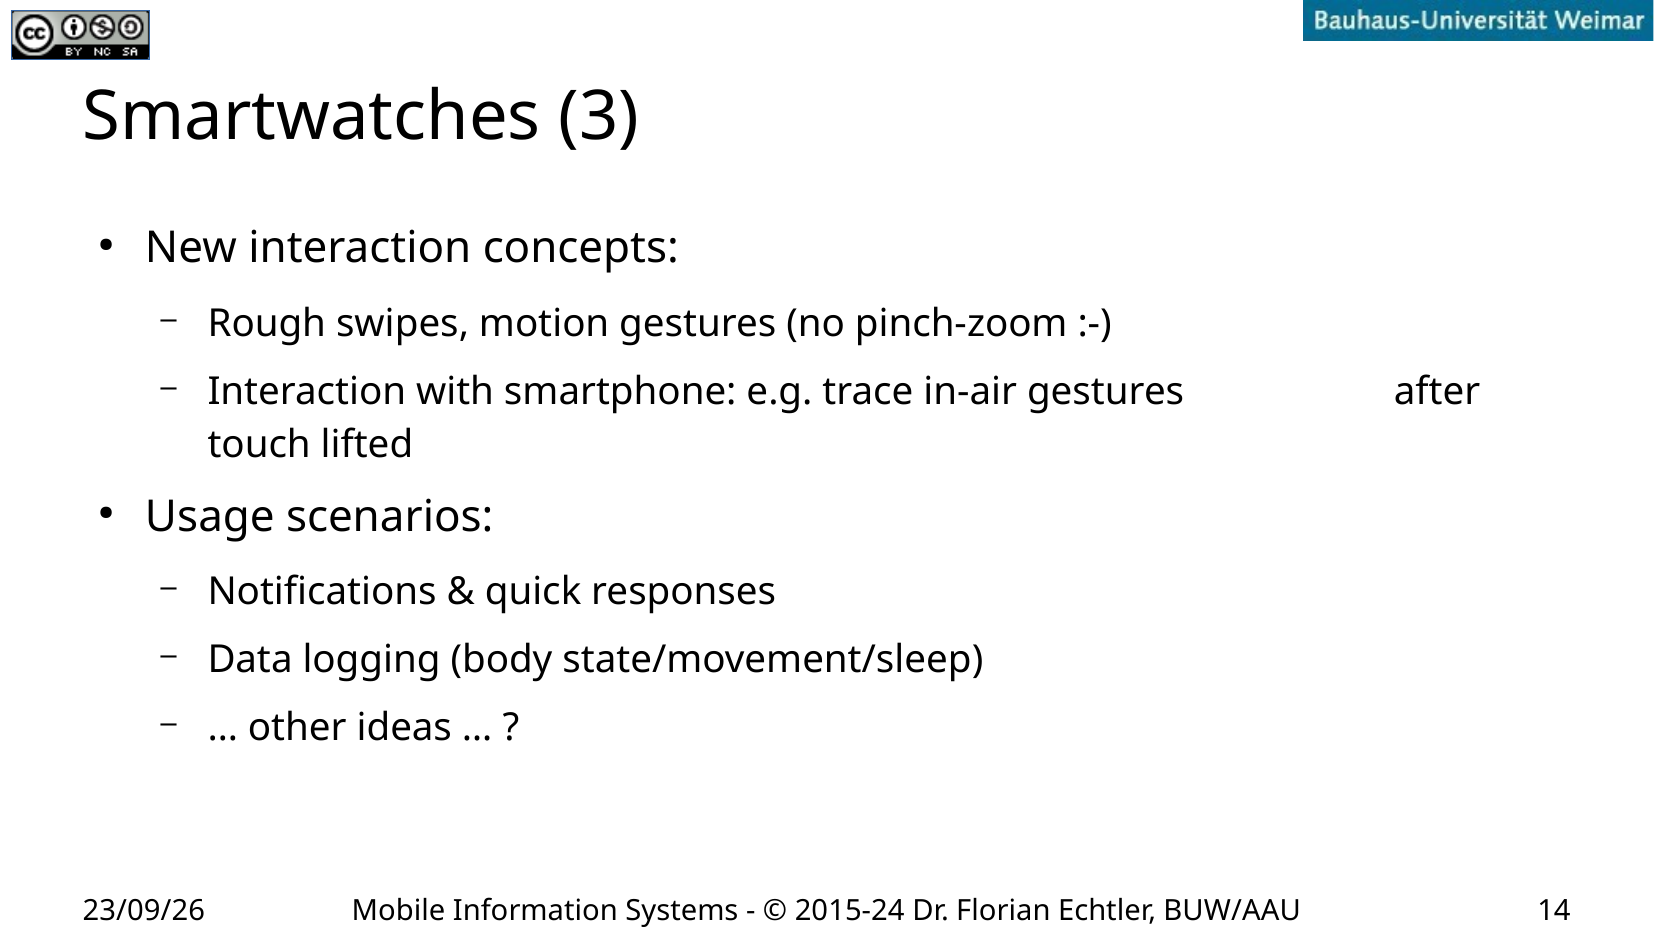

# Smartwatches (3)
New interaction concepts:
Rough swipes, motion gestures (no pinch-zoom :-)
Interaction with smartphone: e.g. trace in-air gestures after touch lifted
Usage scenarios:
Notifications & quick responses
Data logging (body state/movement/sleep)
… other ideas … ?
Mobile Information Systems - © 2015-24 Dr. Florian Echtler, BUW/AAU
14